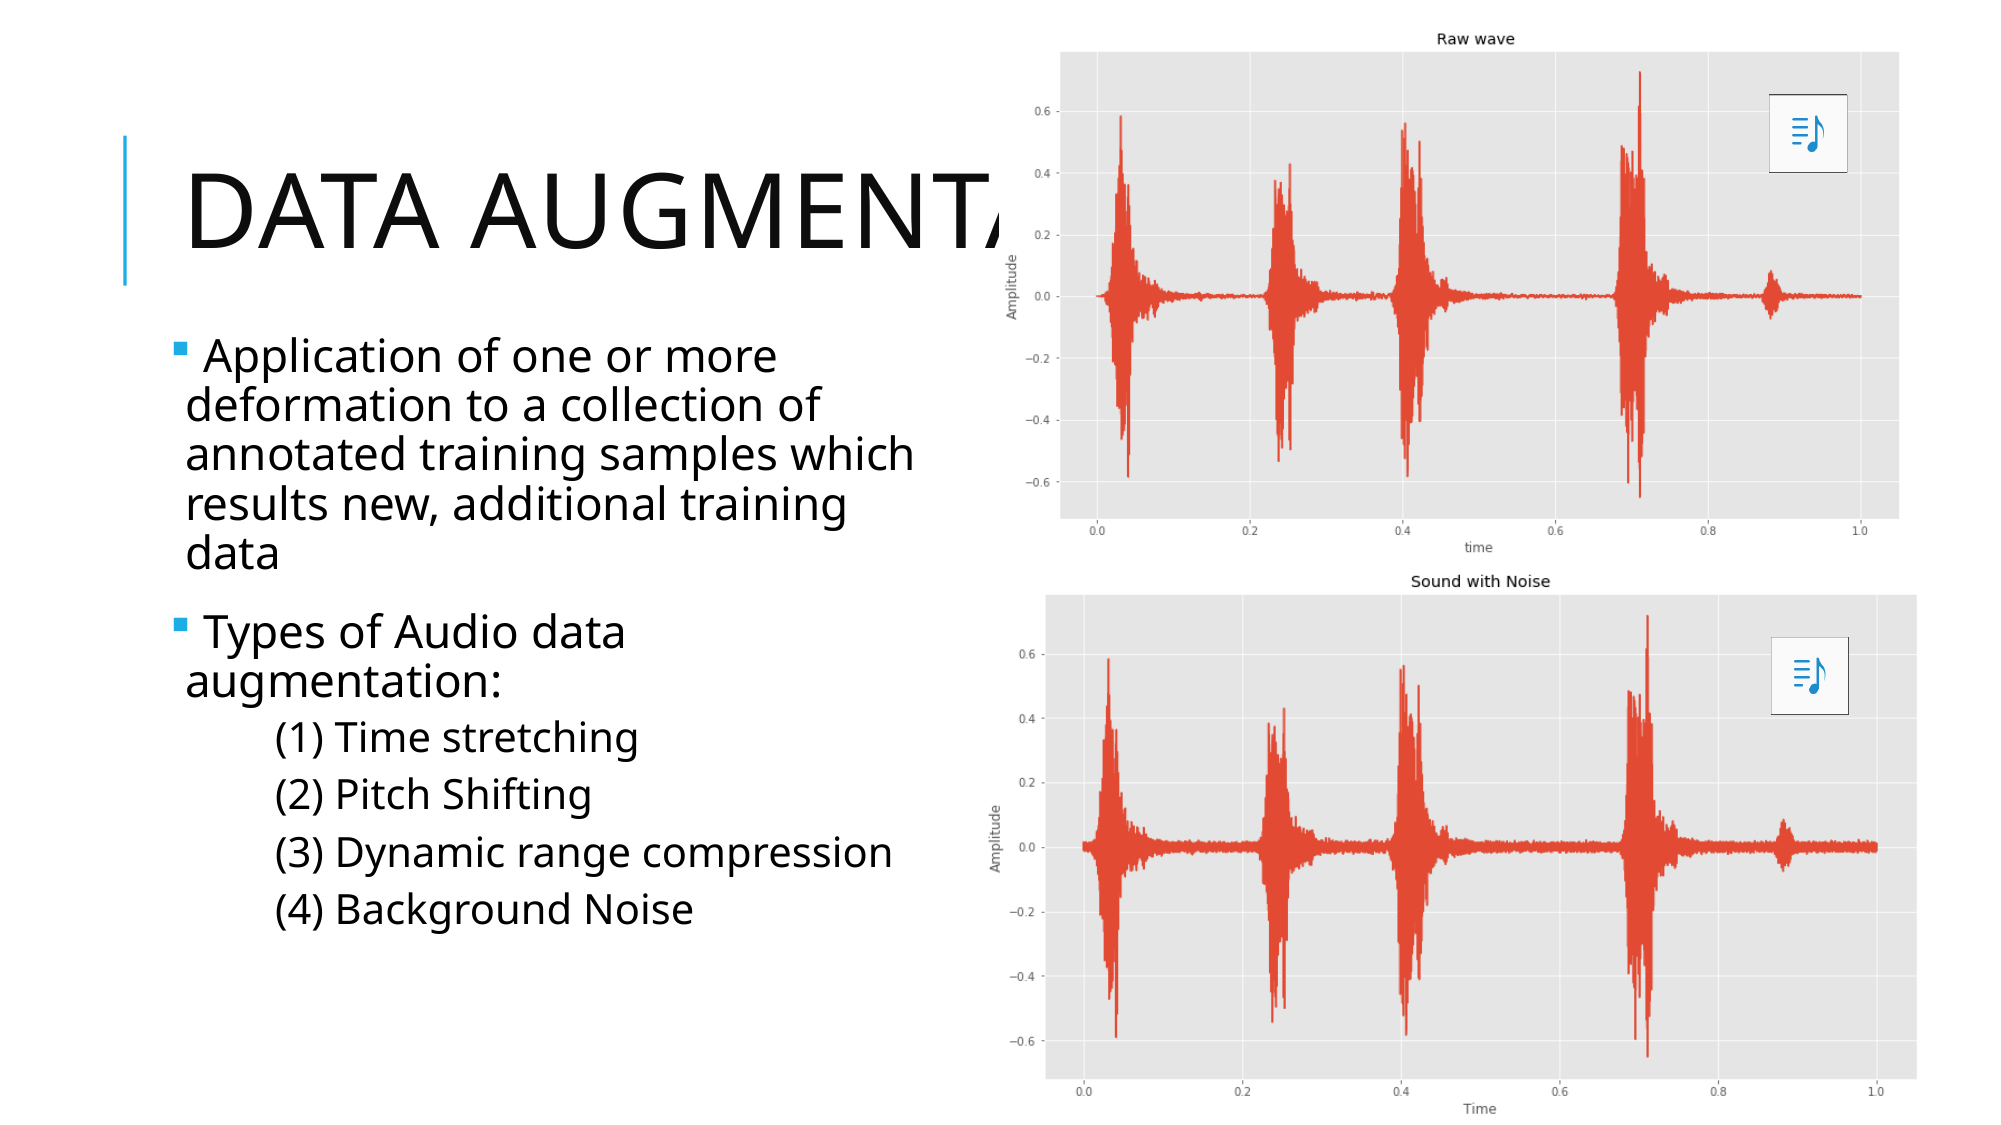

# Data Augmentation
 Application of one or more deformation to a collection of annotated training samples which results new, additional training data
 Types of Audio data augmentation:
(1) Time stretching
(2) Pitch Shifting
(3) Dynamic range compression
(4) Background Noise